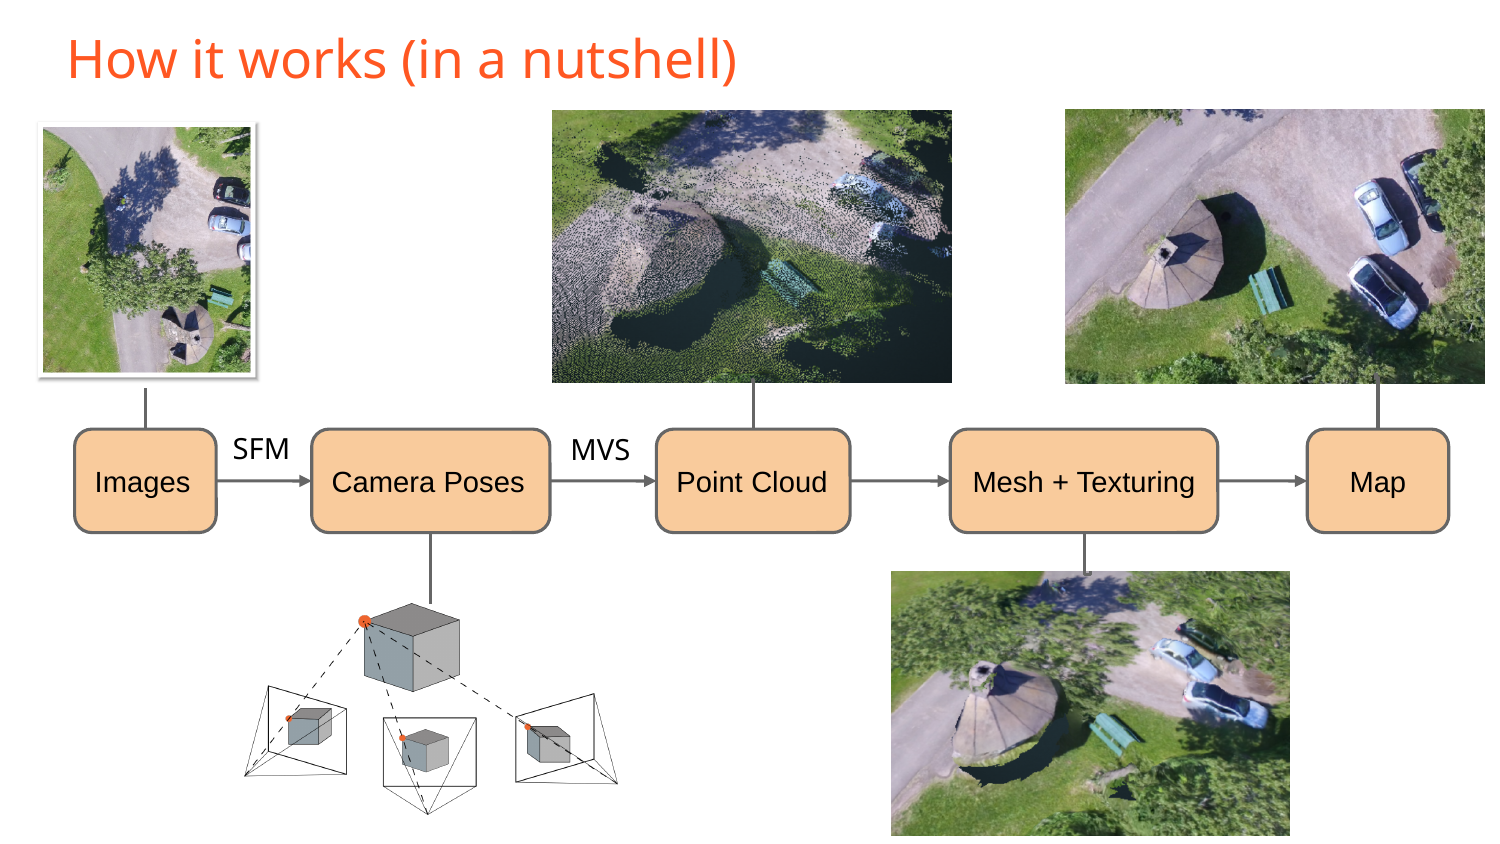

# How it works (in a nutshell)
SFM
MVS
Images
Camera Poses
Point Cloud
Mesh + Texturing
Map